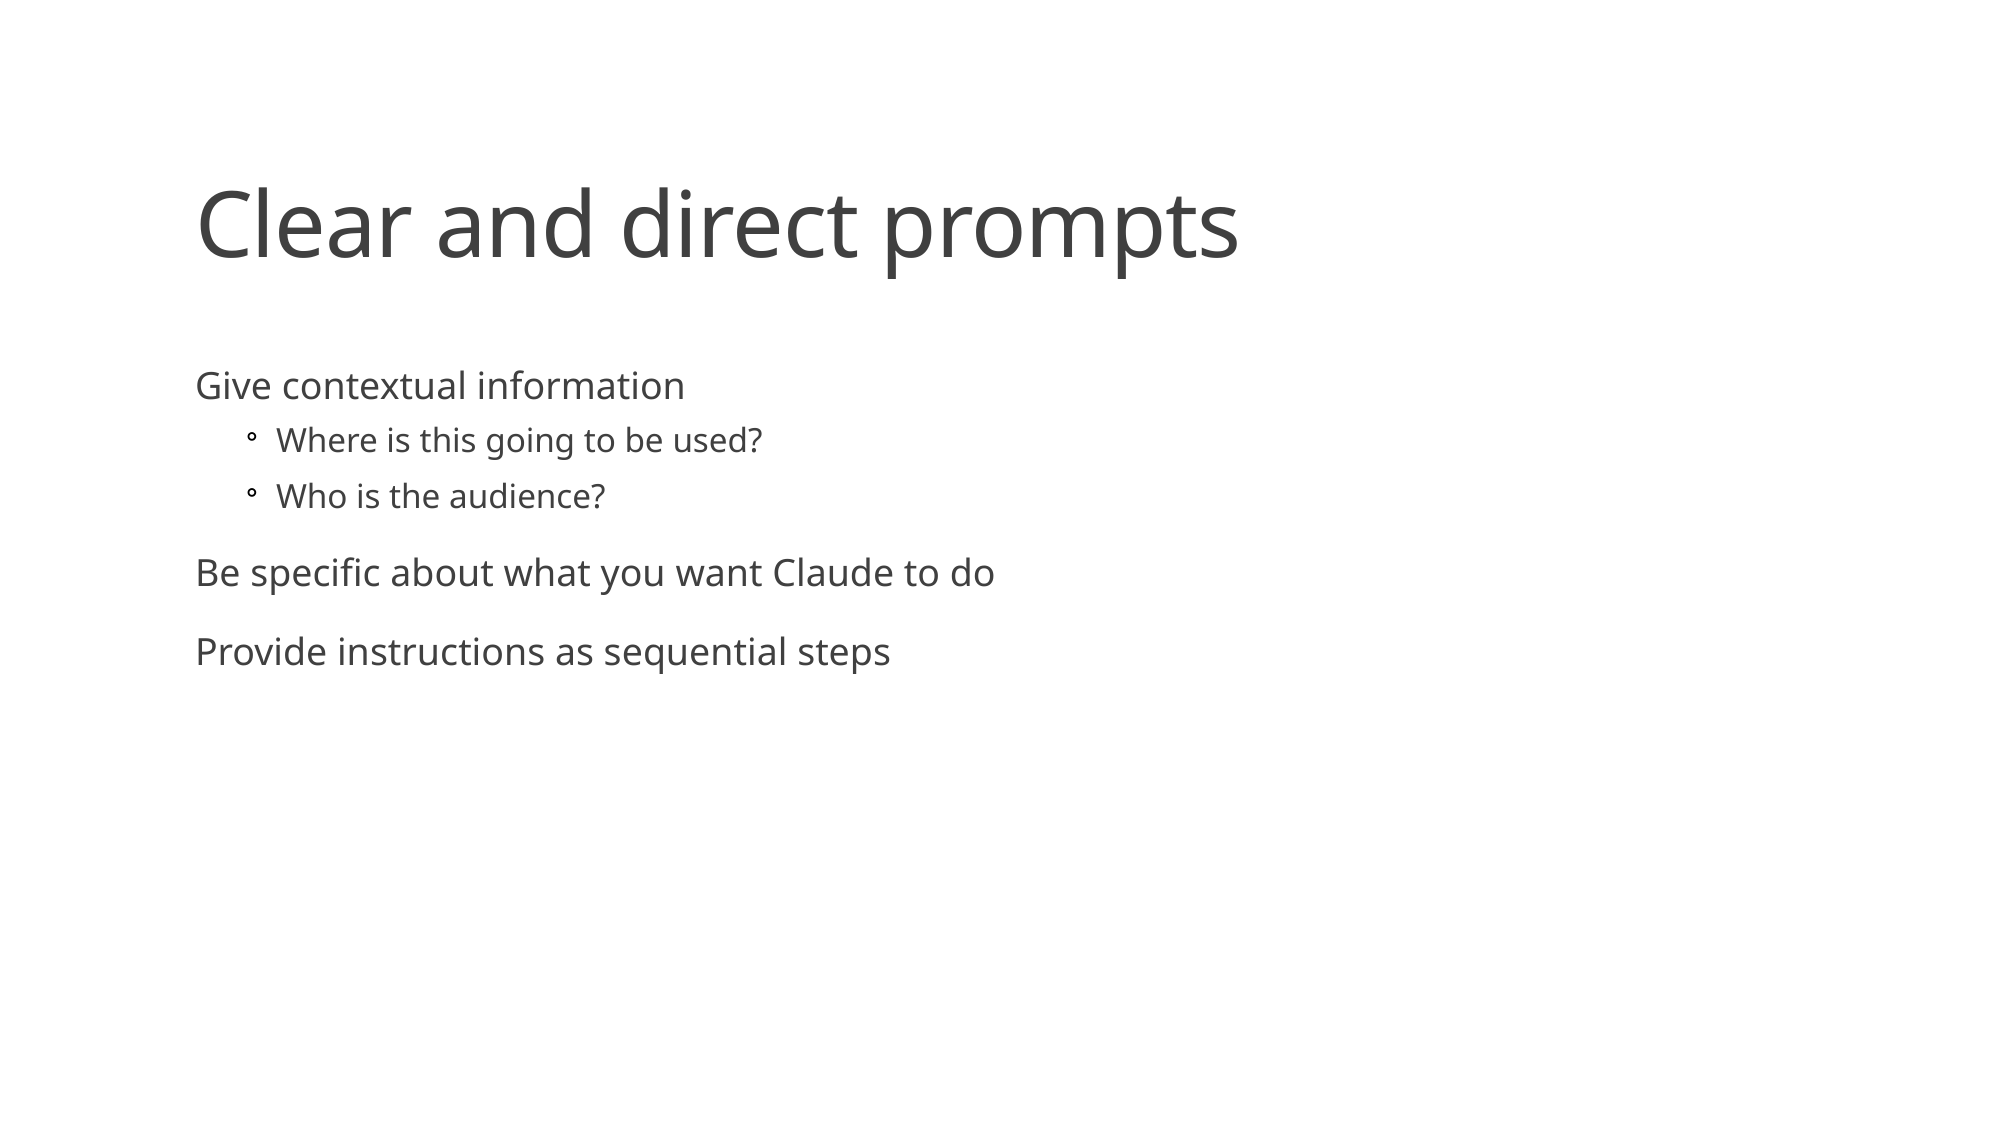

# Clear and direct prompts
Give contextual information
Where is this going to be used?
Who is the audience?
Be specific about what you want Claude to do
Provide instructions as sequential steps